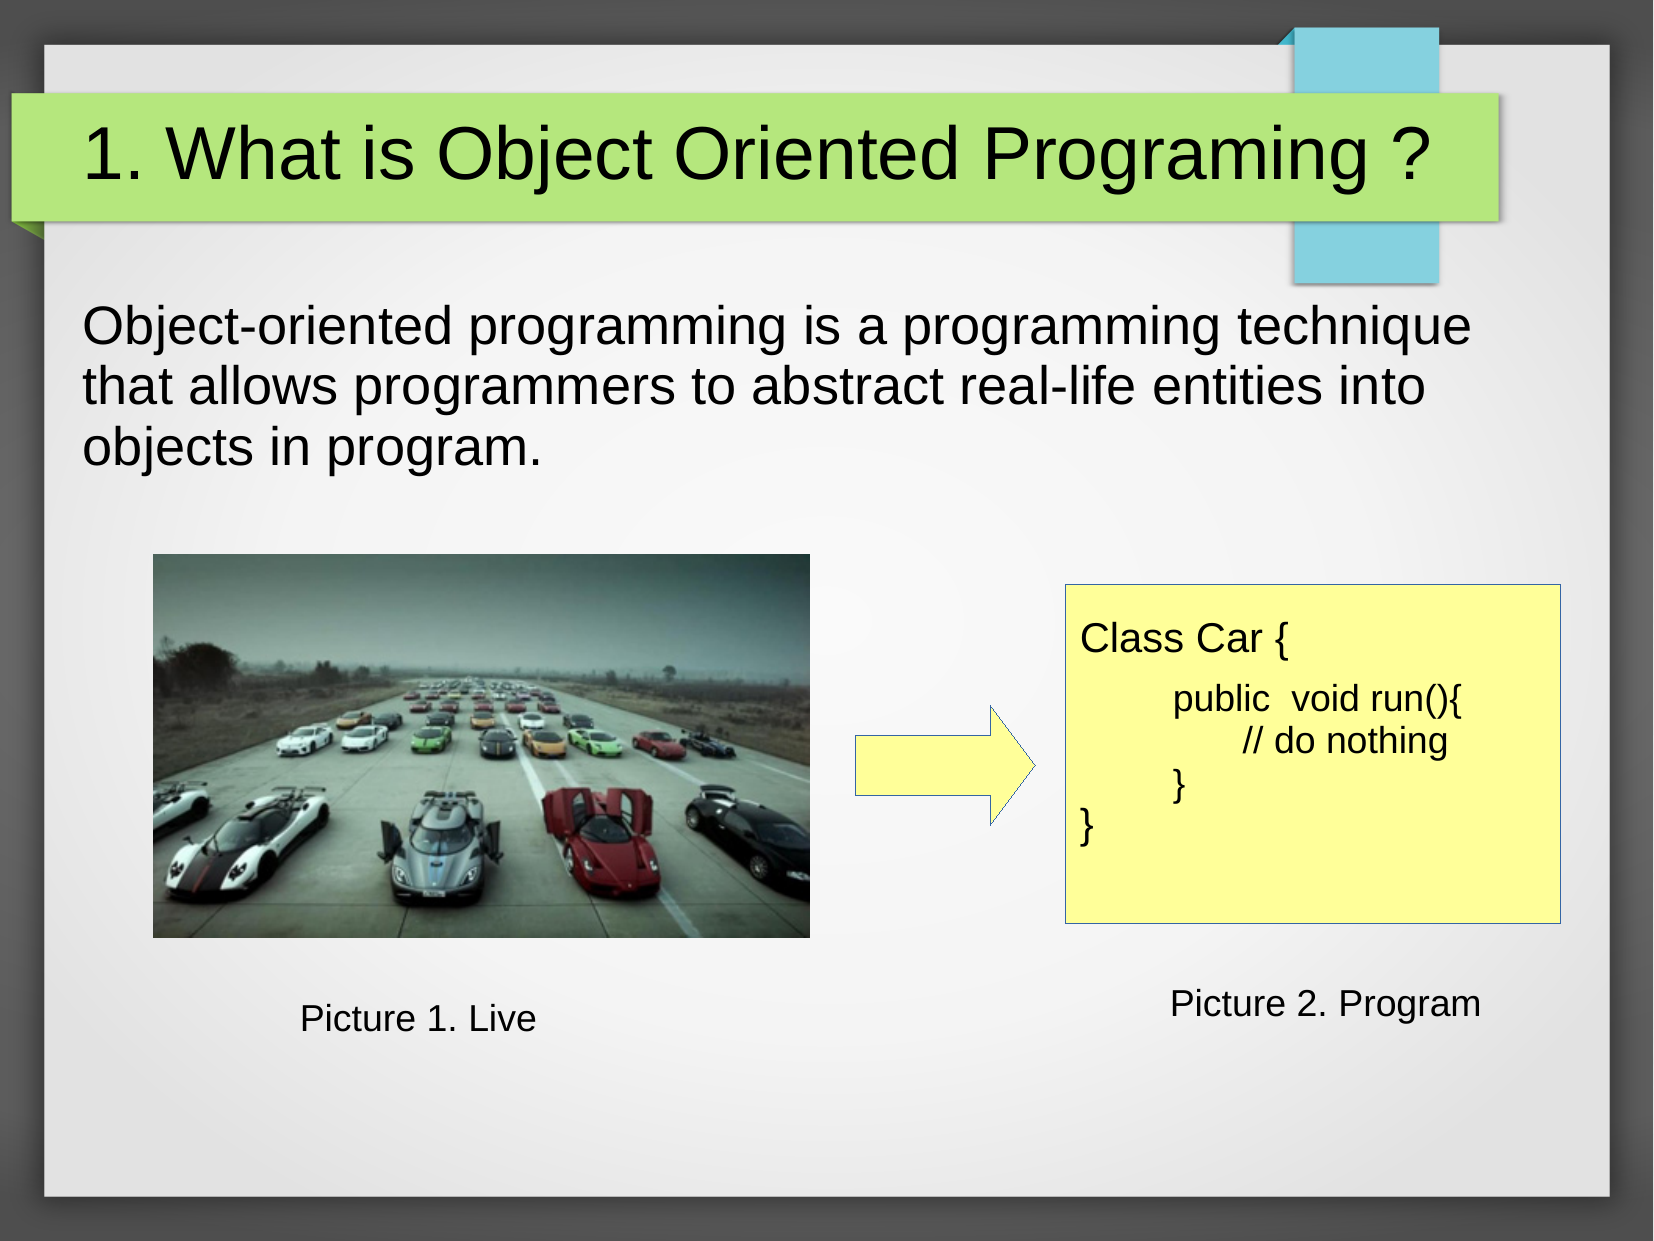

# 1. What is Object Oriented Programing ?
Object-oriented programming is a programming technique that allows programmers to abstract real-life entities into objects in program.
Class Car {
	private String name;
	private String color;
	private String price;
}
public void run(){
// do nothing
}
Picture 2. Program
Picture 1. Live